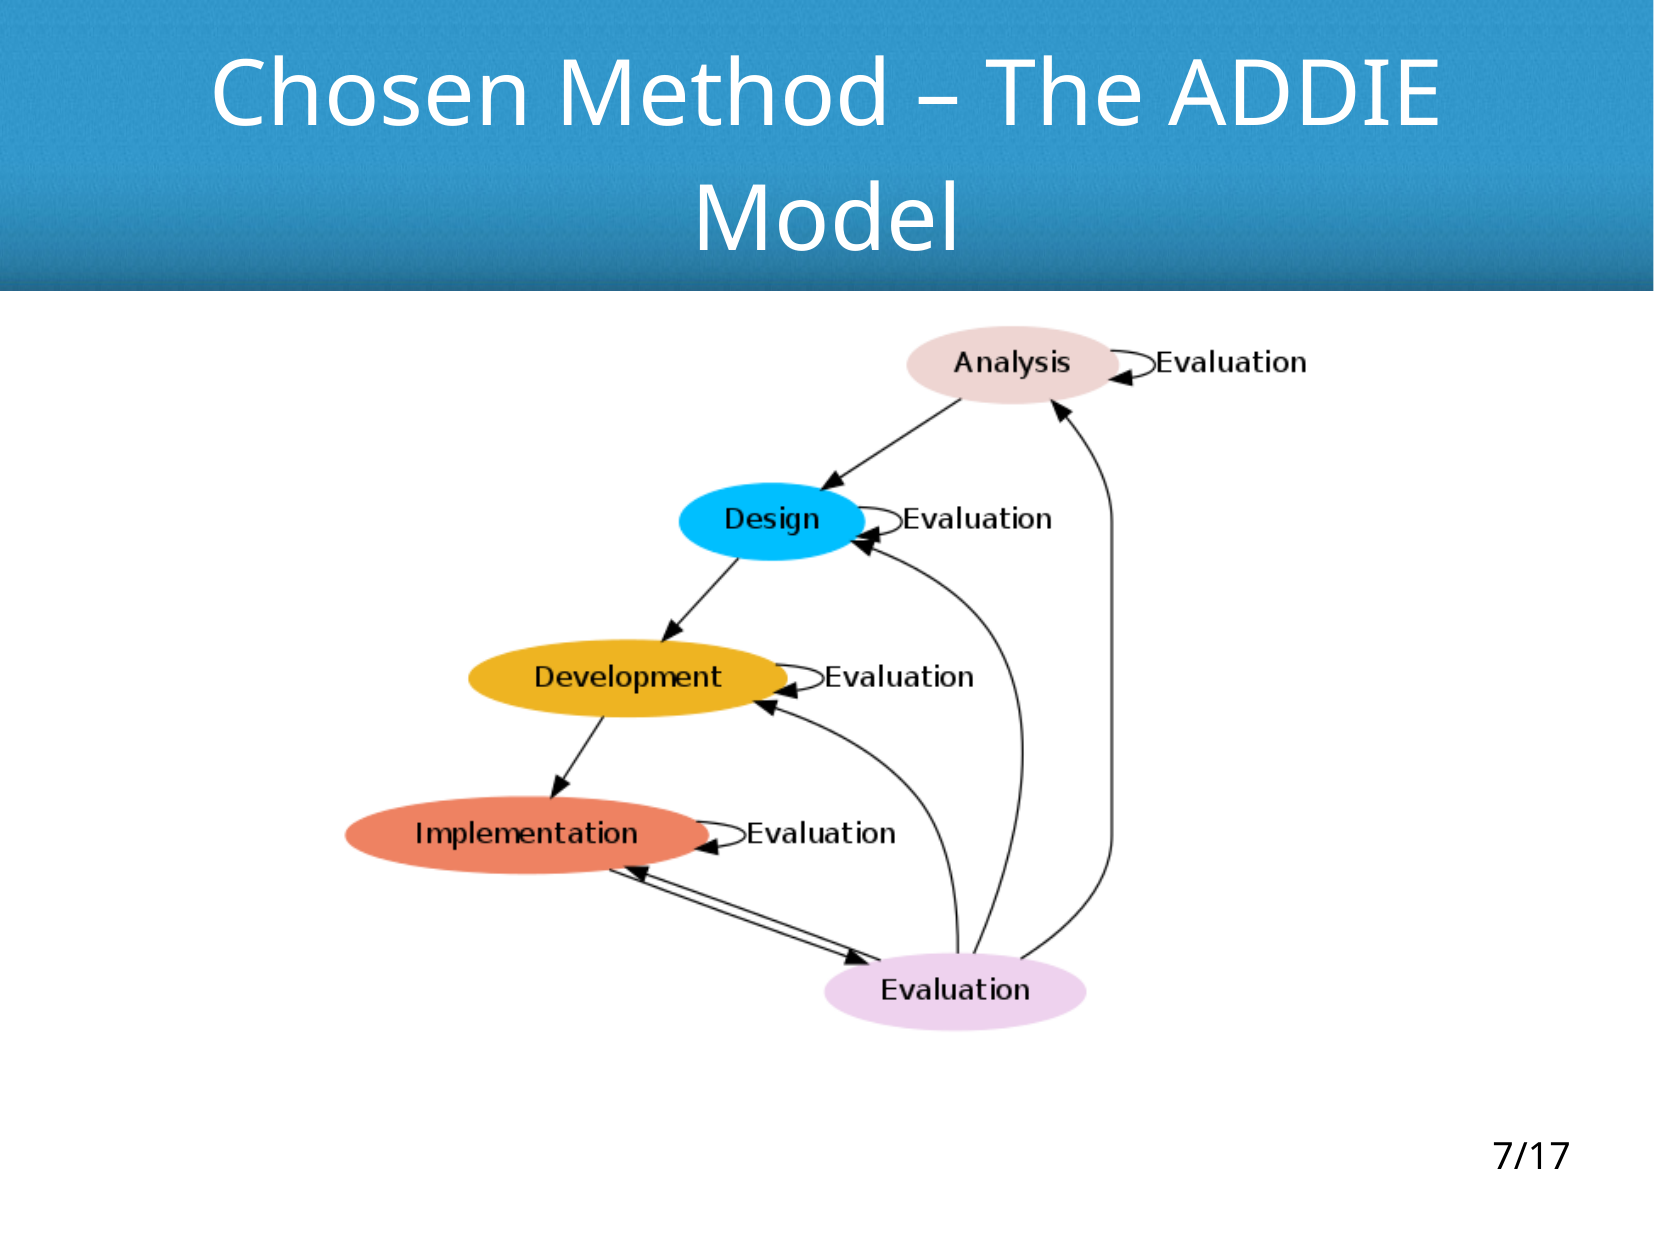

# Chosen Method – The ADDIE Model
7